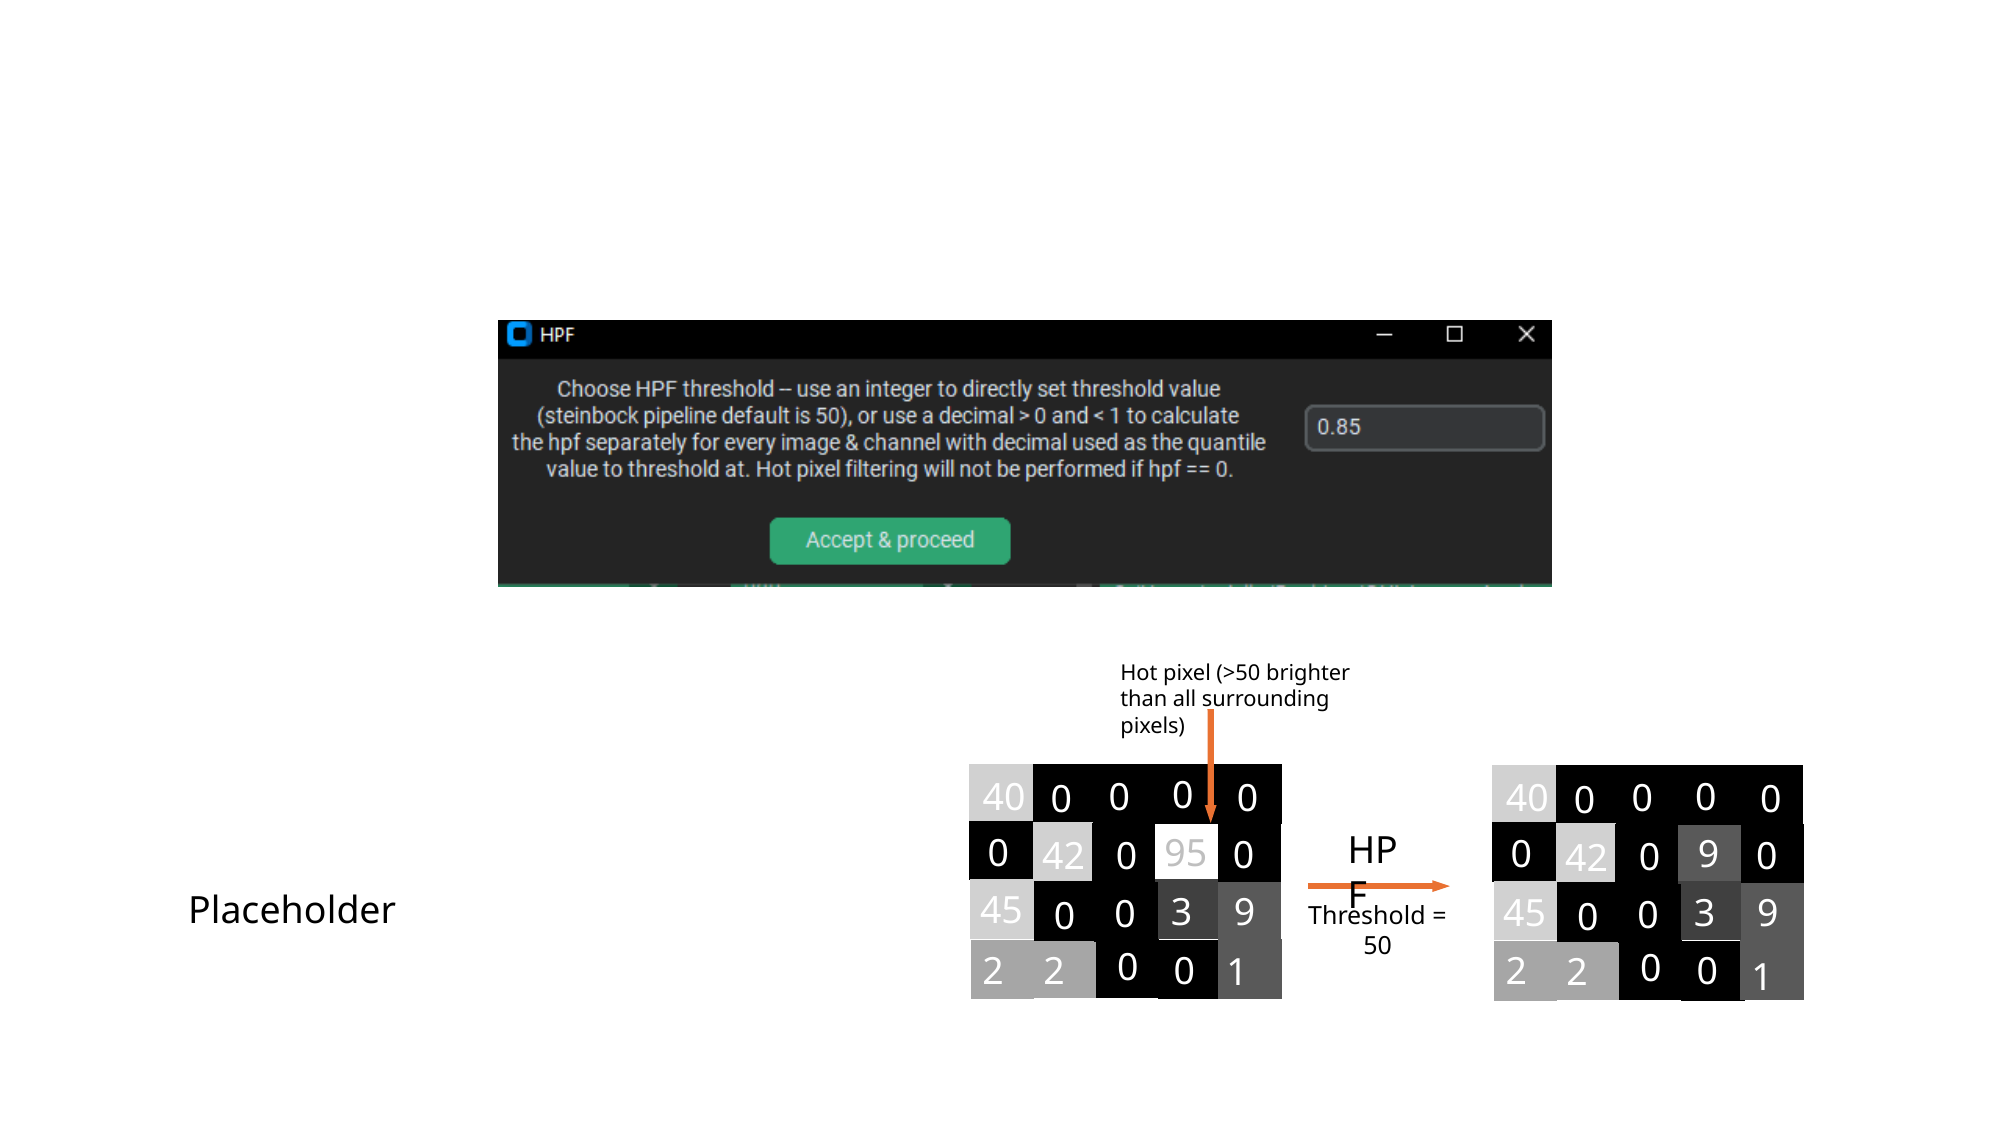

Hot pixel (>50 brighter than all surrounding pixels)
0
0
0
40
0
0
40
0
0
0
HPF
0
95
9
0
0
0
0
42
0
42
Placeholder
45
3
9
45
3
9
0
0
0
0
Threshold = 50
0
0
0
0
27
23
27
11
23
11